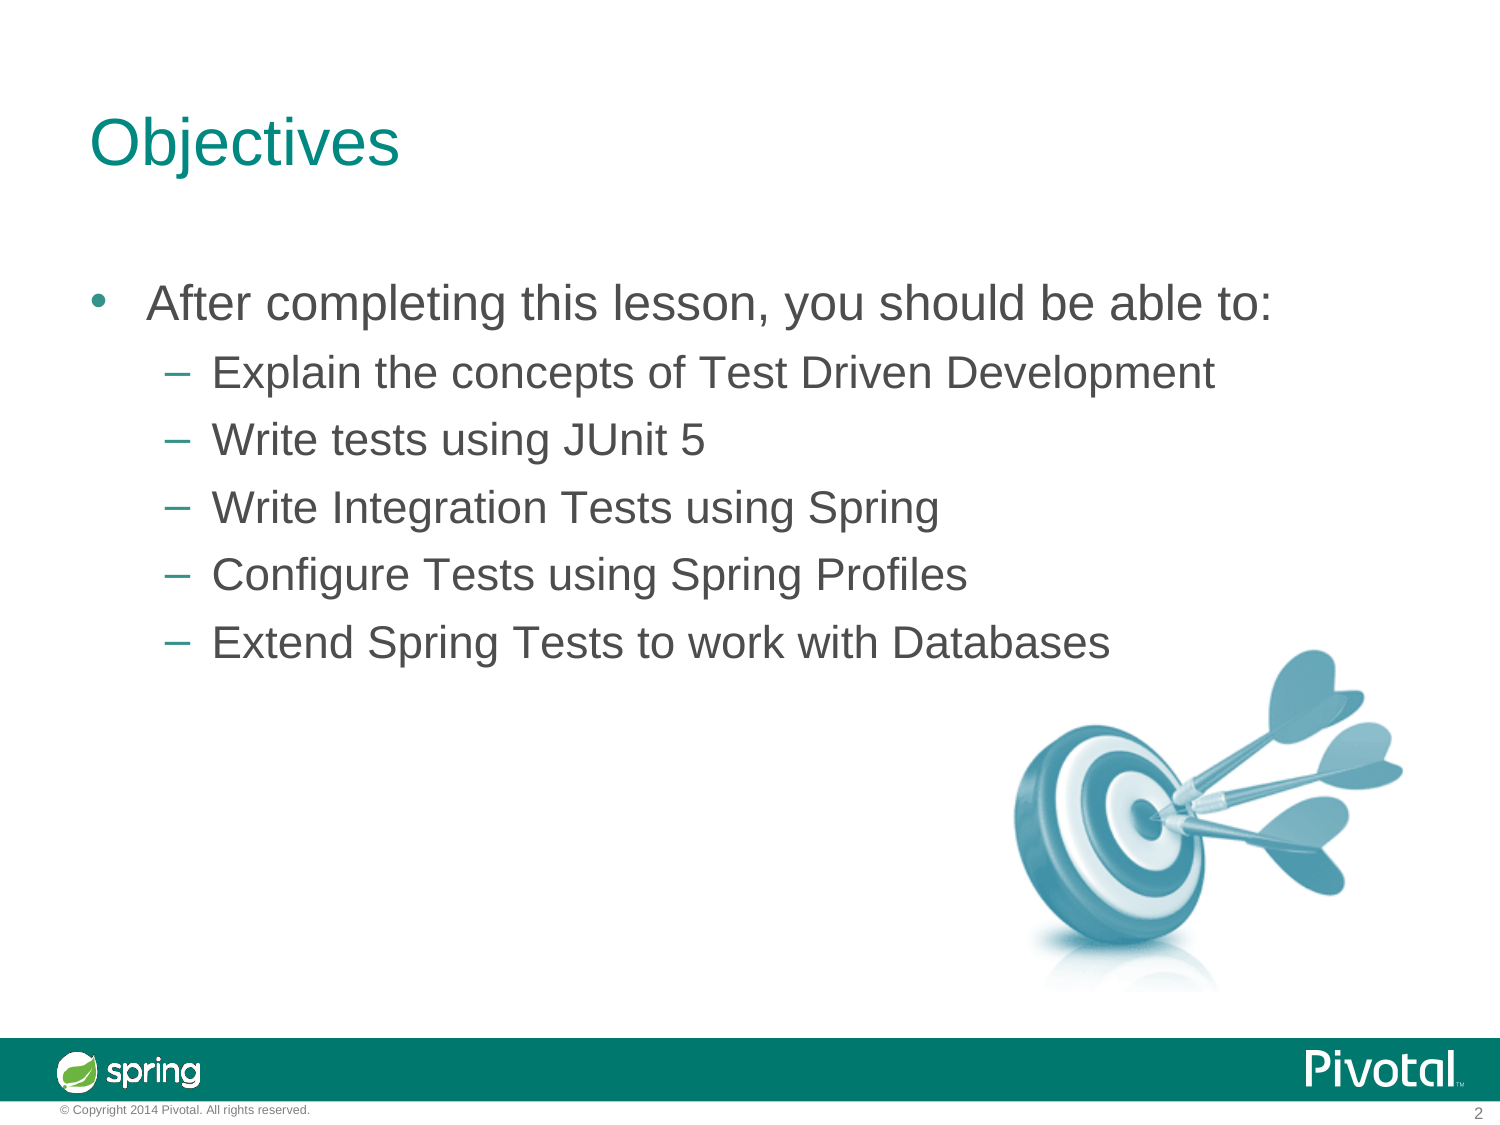

# Objectives
After completing this lesson, you should be able to:
Explain the concepts of Test Driven Development
Write tests using JUnit 5
Write Integration Tests using Spring
Configure Tests using Spring Profiles
Extend Spring Tests to work with Databases